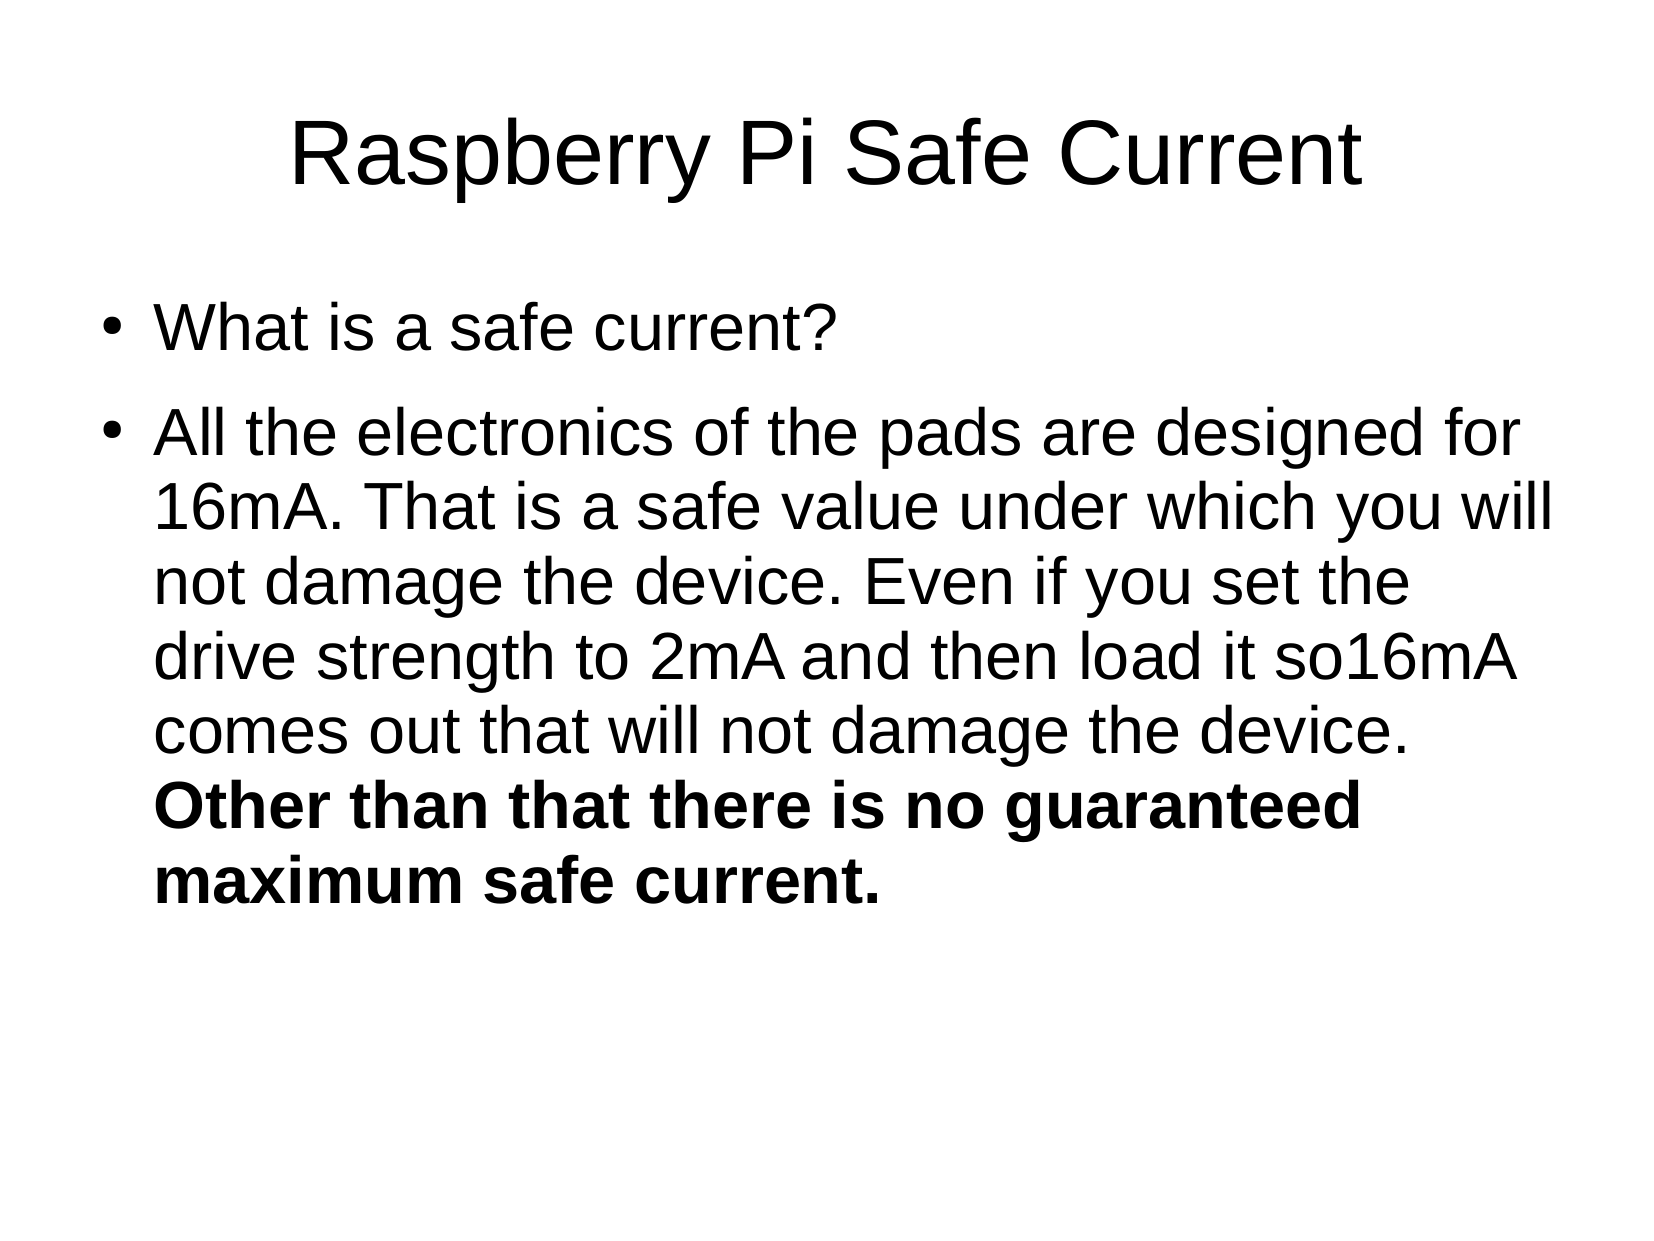

# Raspberry Pi Safe Current
What is a safe current?
All the electronics of the pads are designed for 16mA. That is a safe value under which you will not damage the device. Even if you set the drive strength to 2mA and then load it so16mA comes out that will not damage the device. Other than that there is no guaranteed maximum safe current.